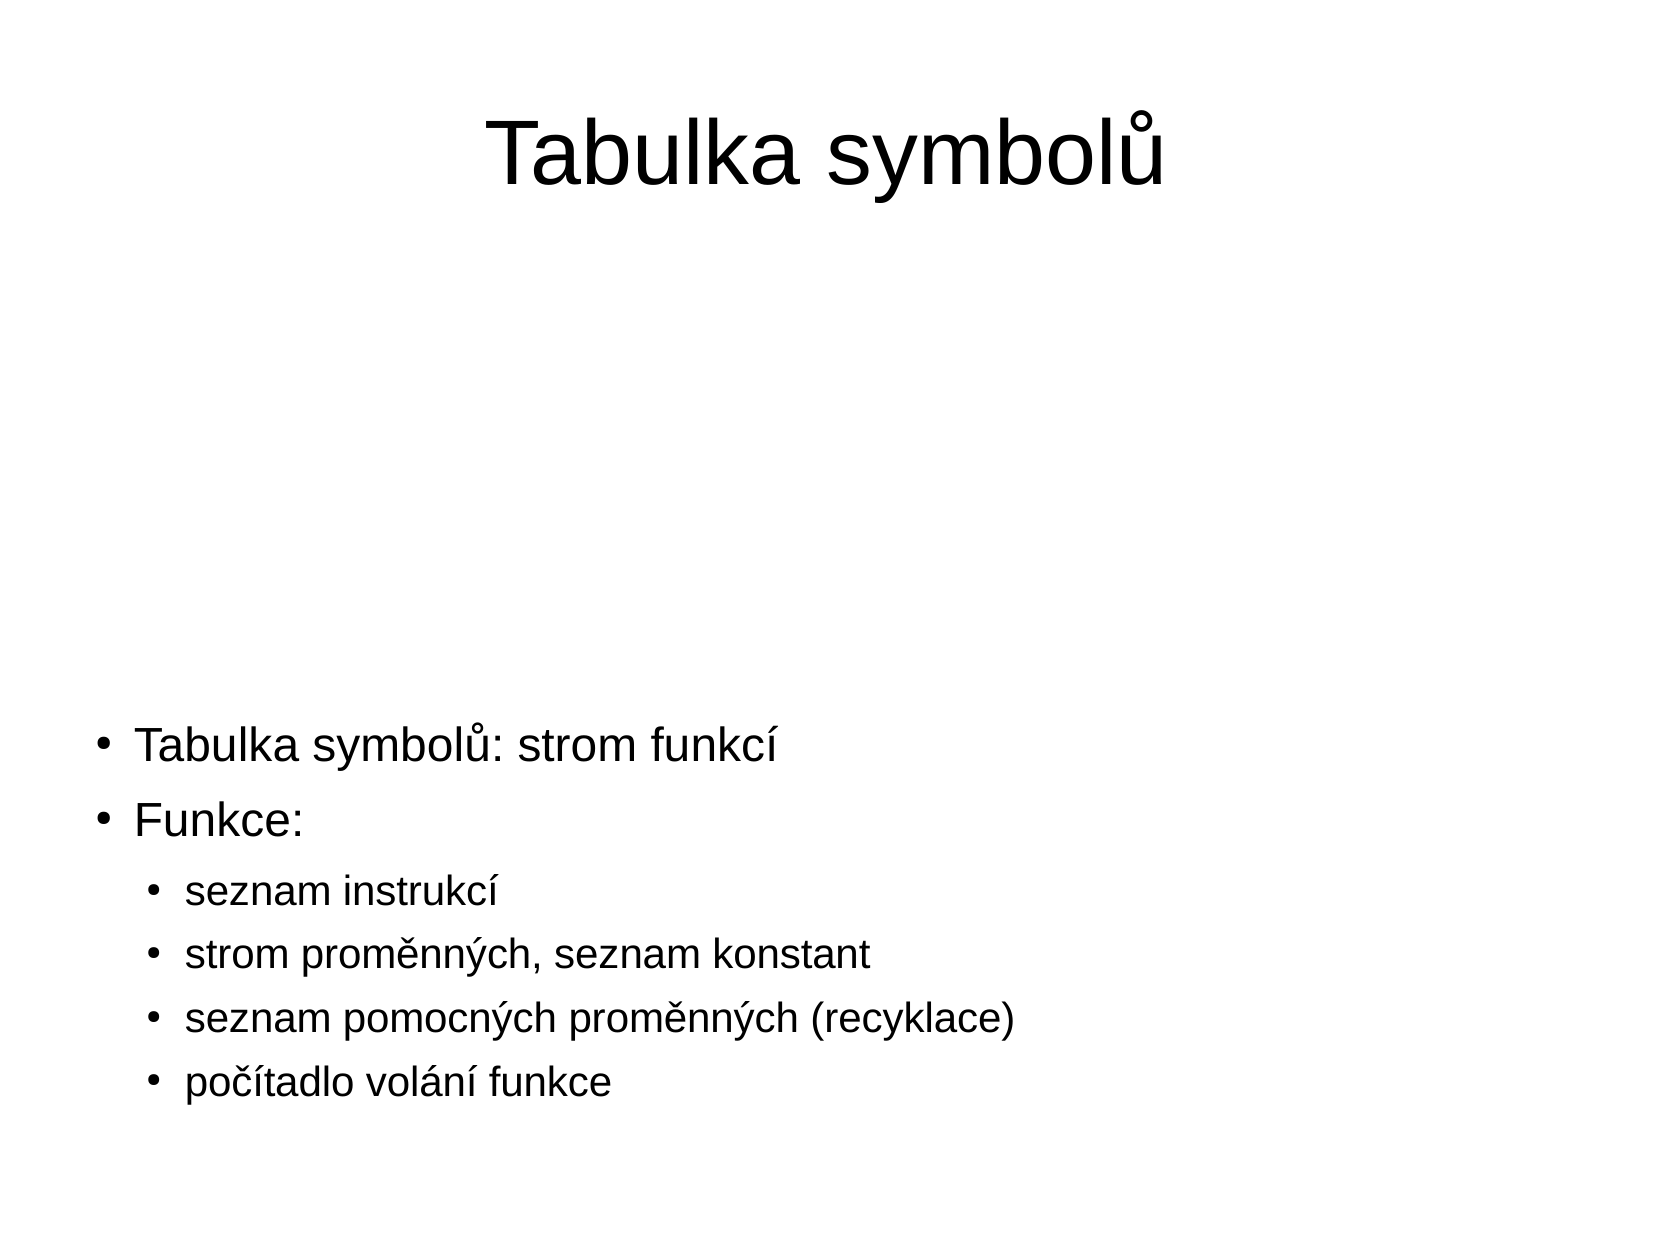

# Tabulka symbolů
Tabulka symbolů: strom funkcí
Funkce:
seznam instrukcí
strom proměnných, seznam konstant
seznam pomocných proměnných (recyklace)
počítadlo volání funkce